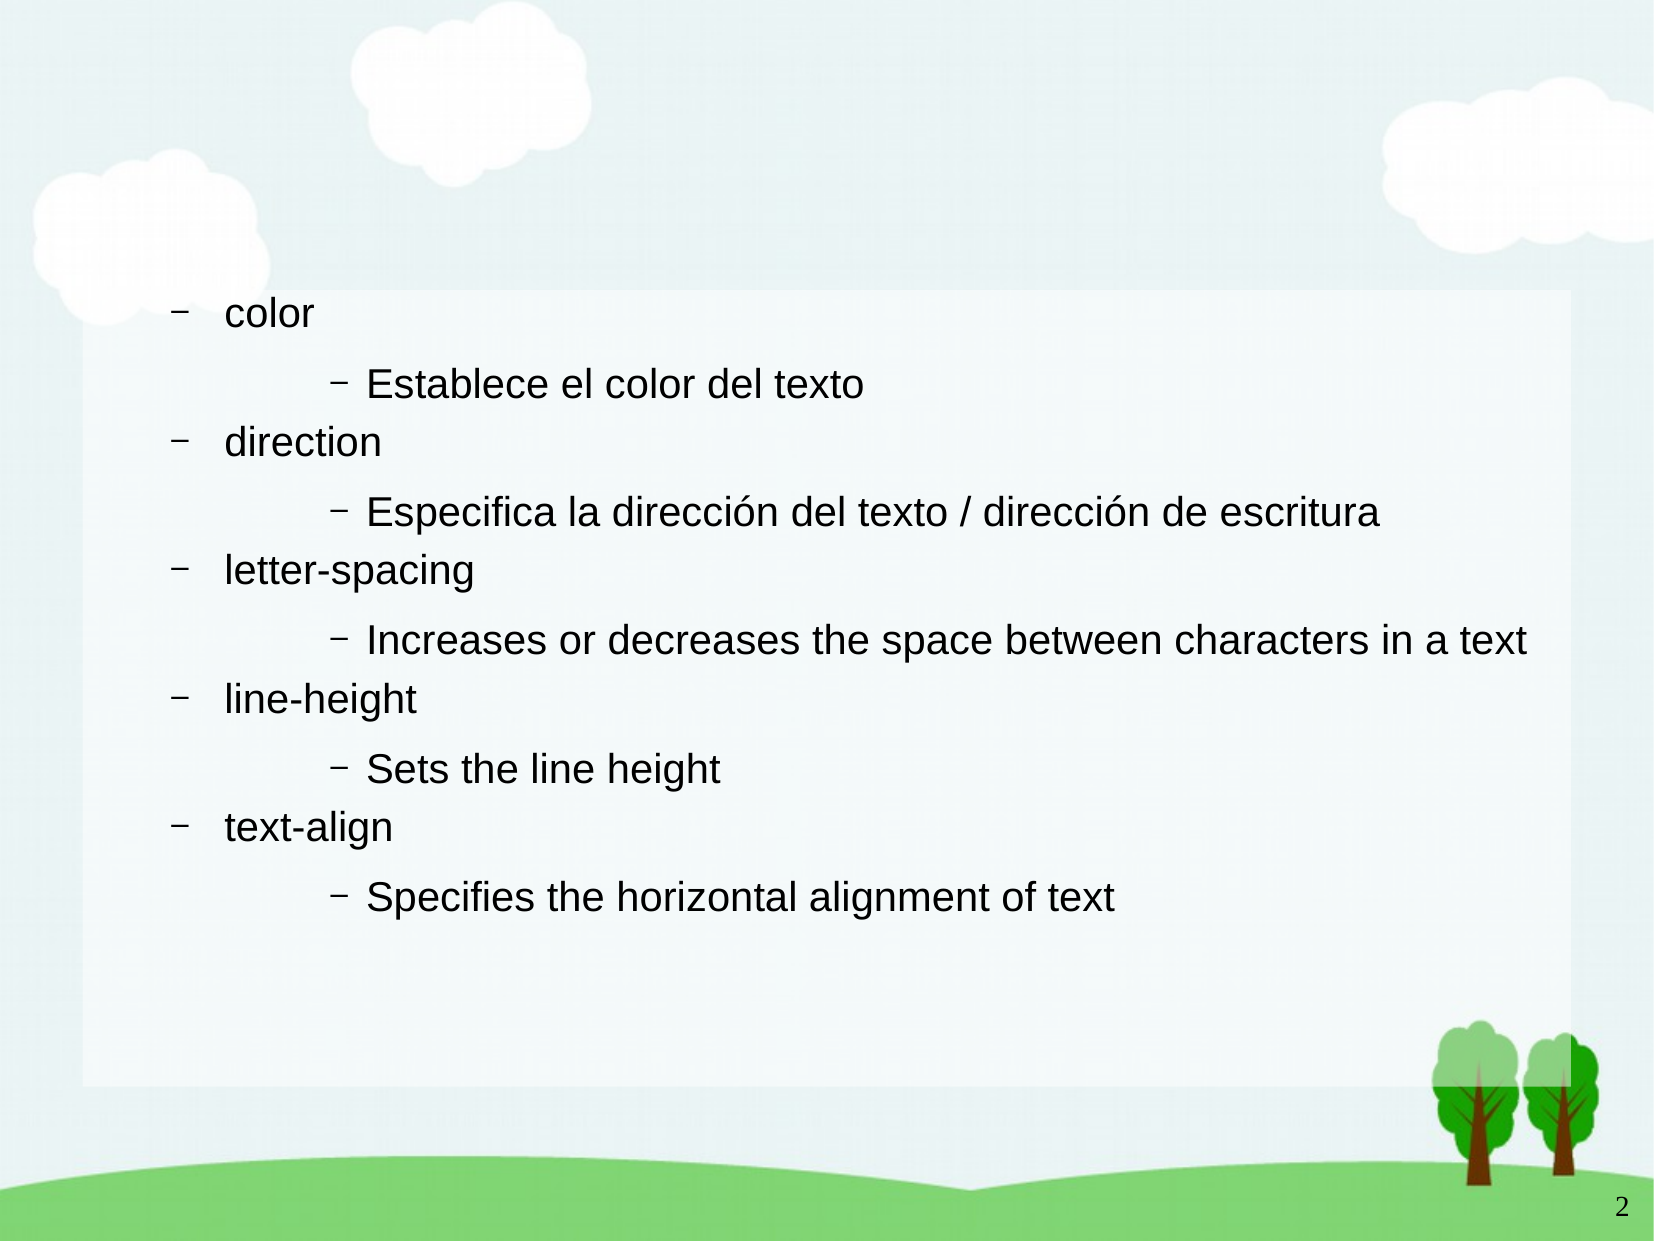

#
color
Establece el color del texto
direction
Especifica la dirección del texto / dirección de escritura
letter-spacing
Increases or decreases the space between characters in a text
line-height
Sets the line height
text-align
Specifies the horizontal alignment of text
2